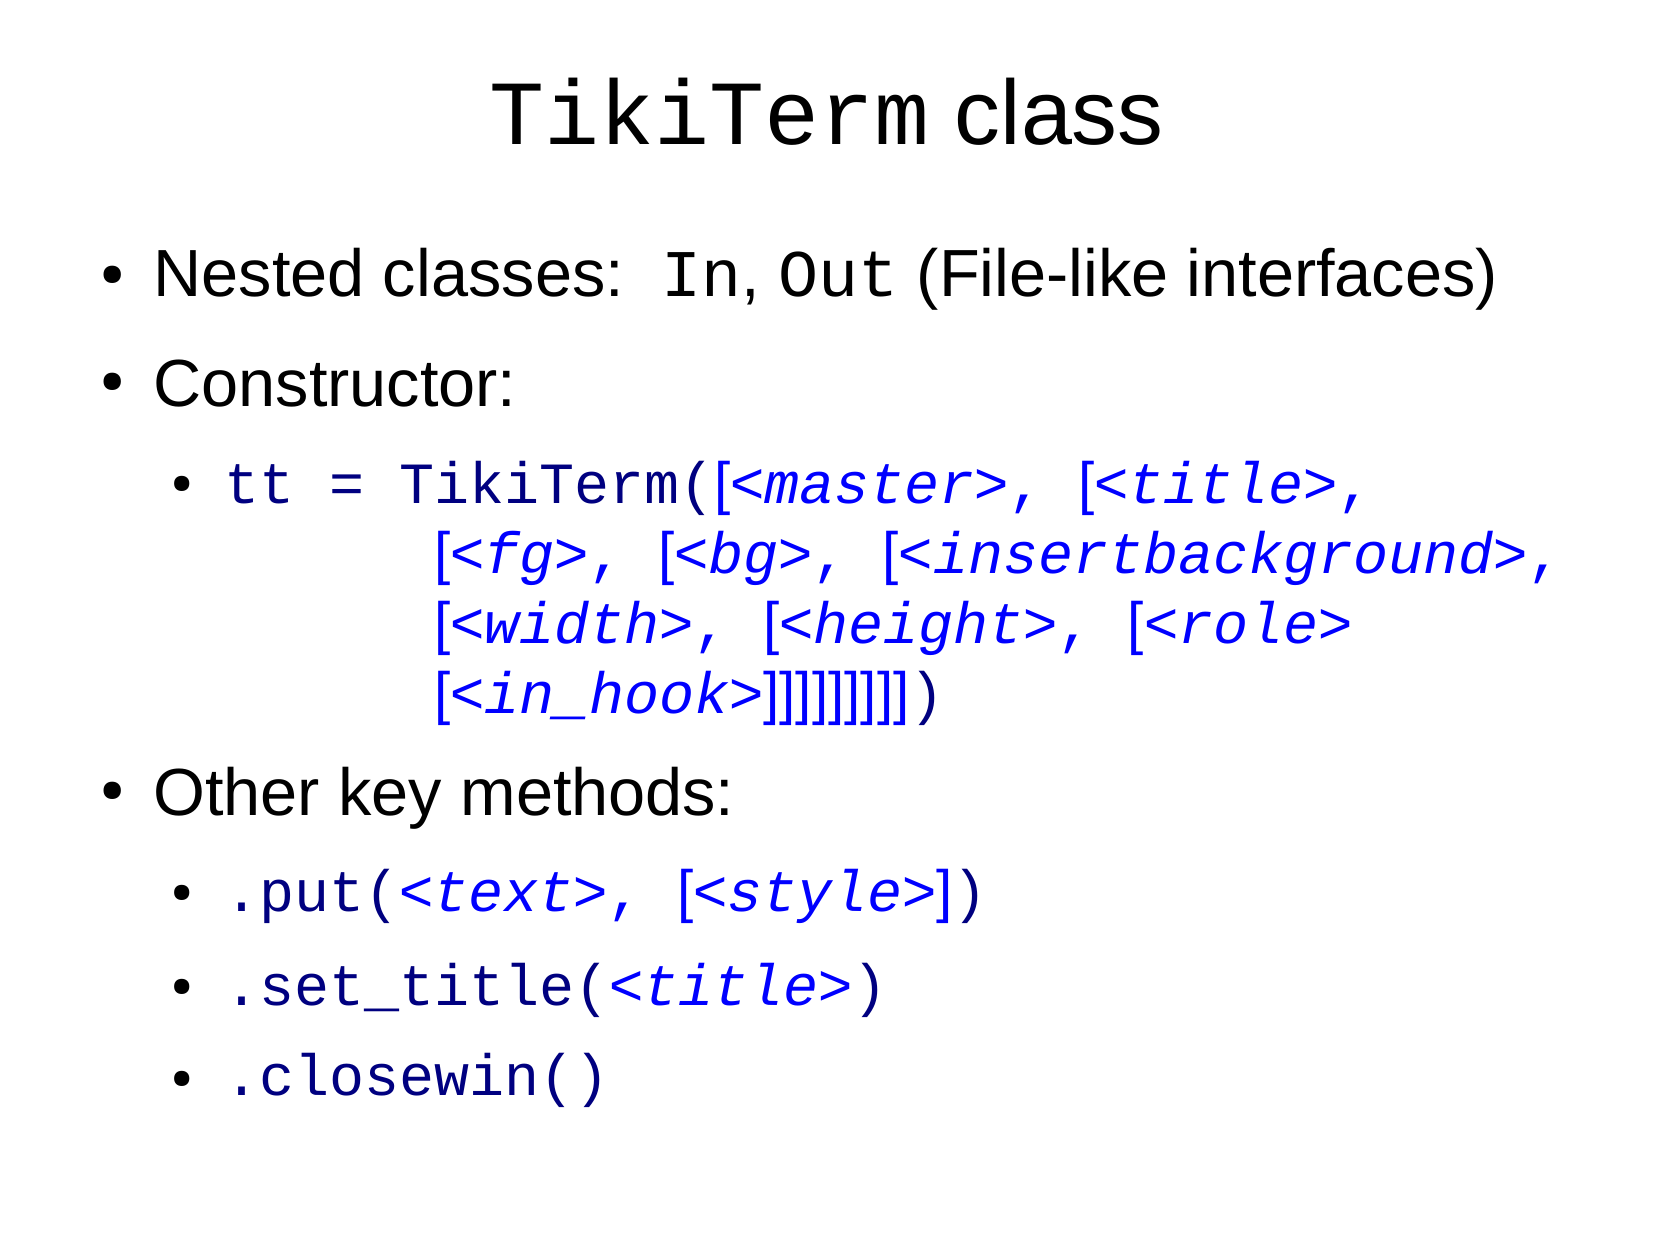

# TikiTerm class
Nested classes: In, Out (File-like interfaces)
Constructor:
tt = TikiTerm([<master>, [<title>,
 [<fg>, [<bg>, [<insertbackground>, [<width>, [<height>, [<role>
 [<in_hook>]]]]]]]]])
Other key methods:
.put(<text>, [<style>])
.set_title(<title>)
.closewin()